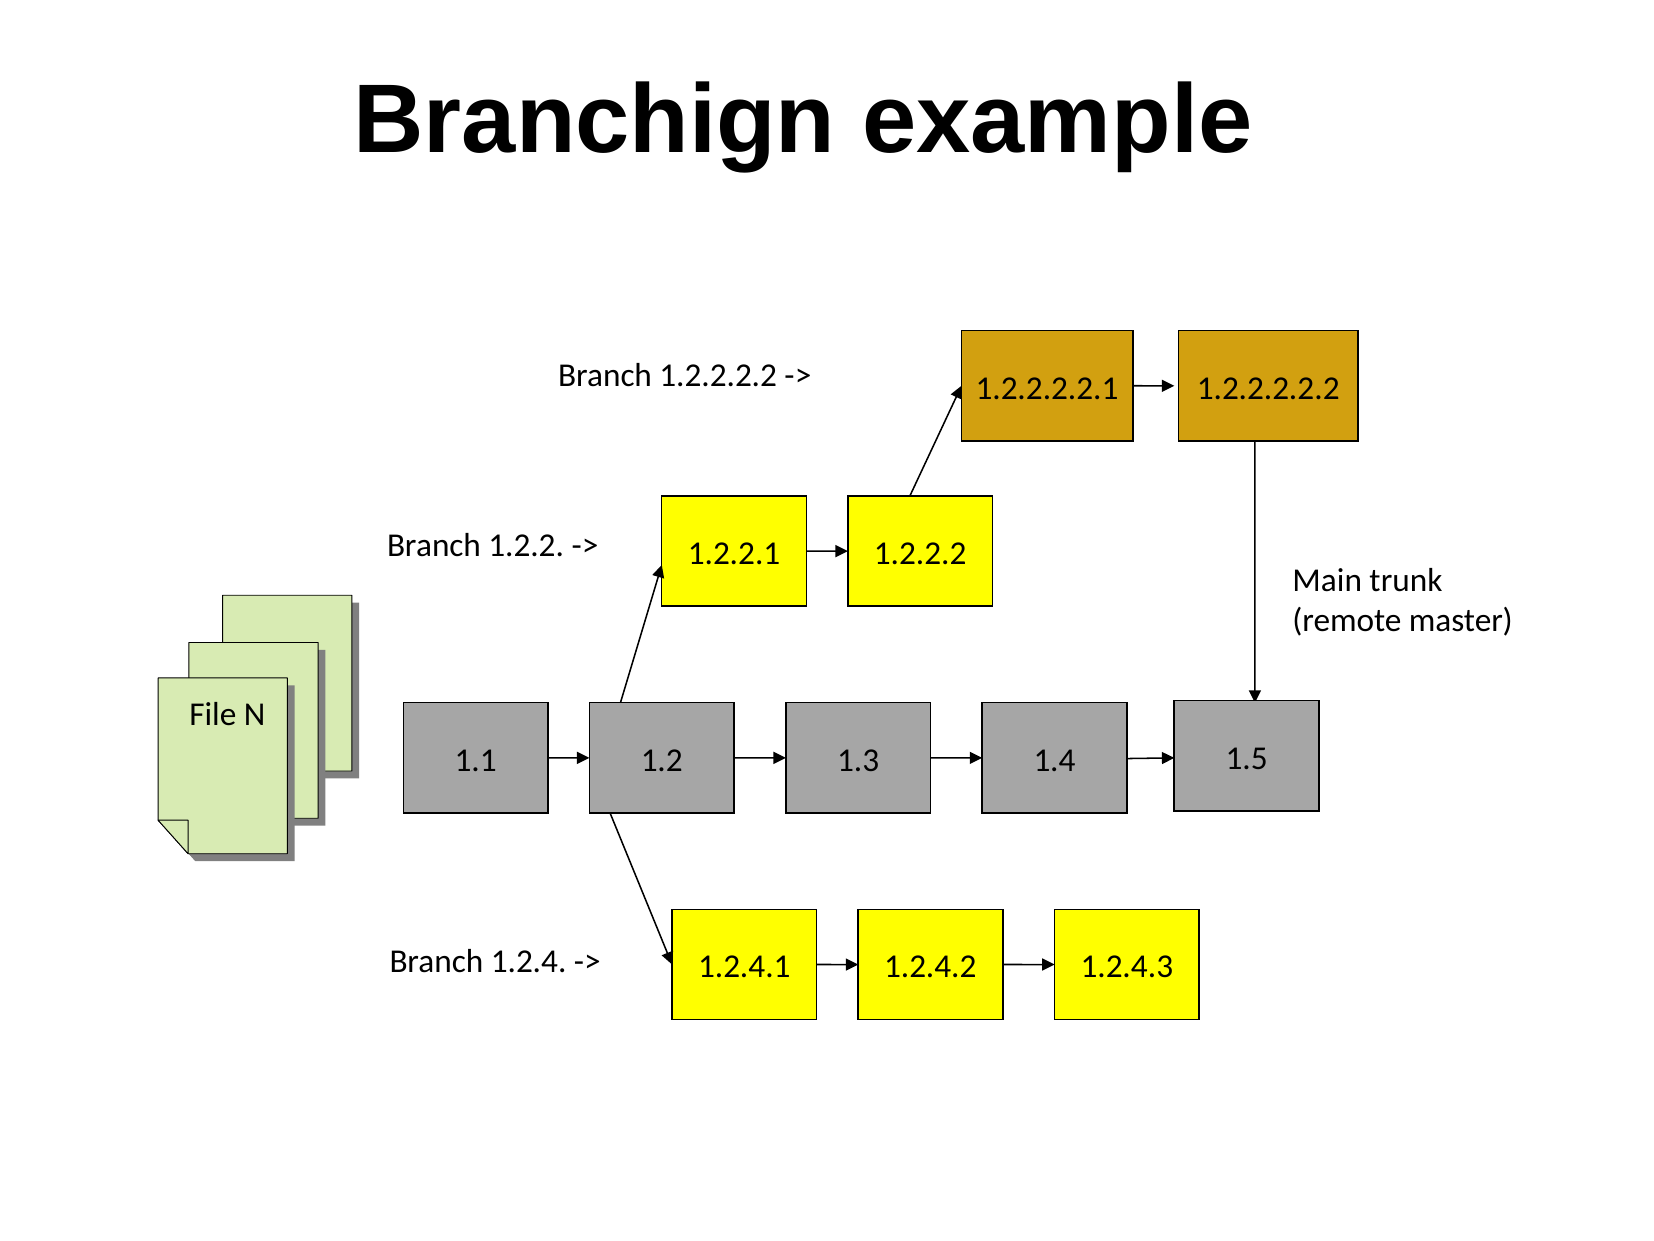

# Branchign example
1.2.2.2.2.1
1.2.2.2.2.2
Branch 1.2.2.2.2 ->
1.2.2.1
1.2.2.2
Branch 1.2.2. ->
Main trunk
(remote master)
File N
1.5
1.1
1.2
1.3
1.4
1.2.4.1
1.2.4.2
1.2.4.3
Branch 1.2.4. ->